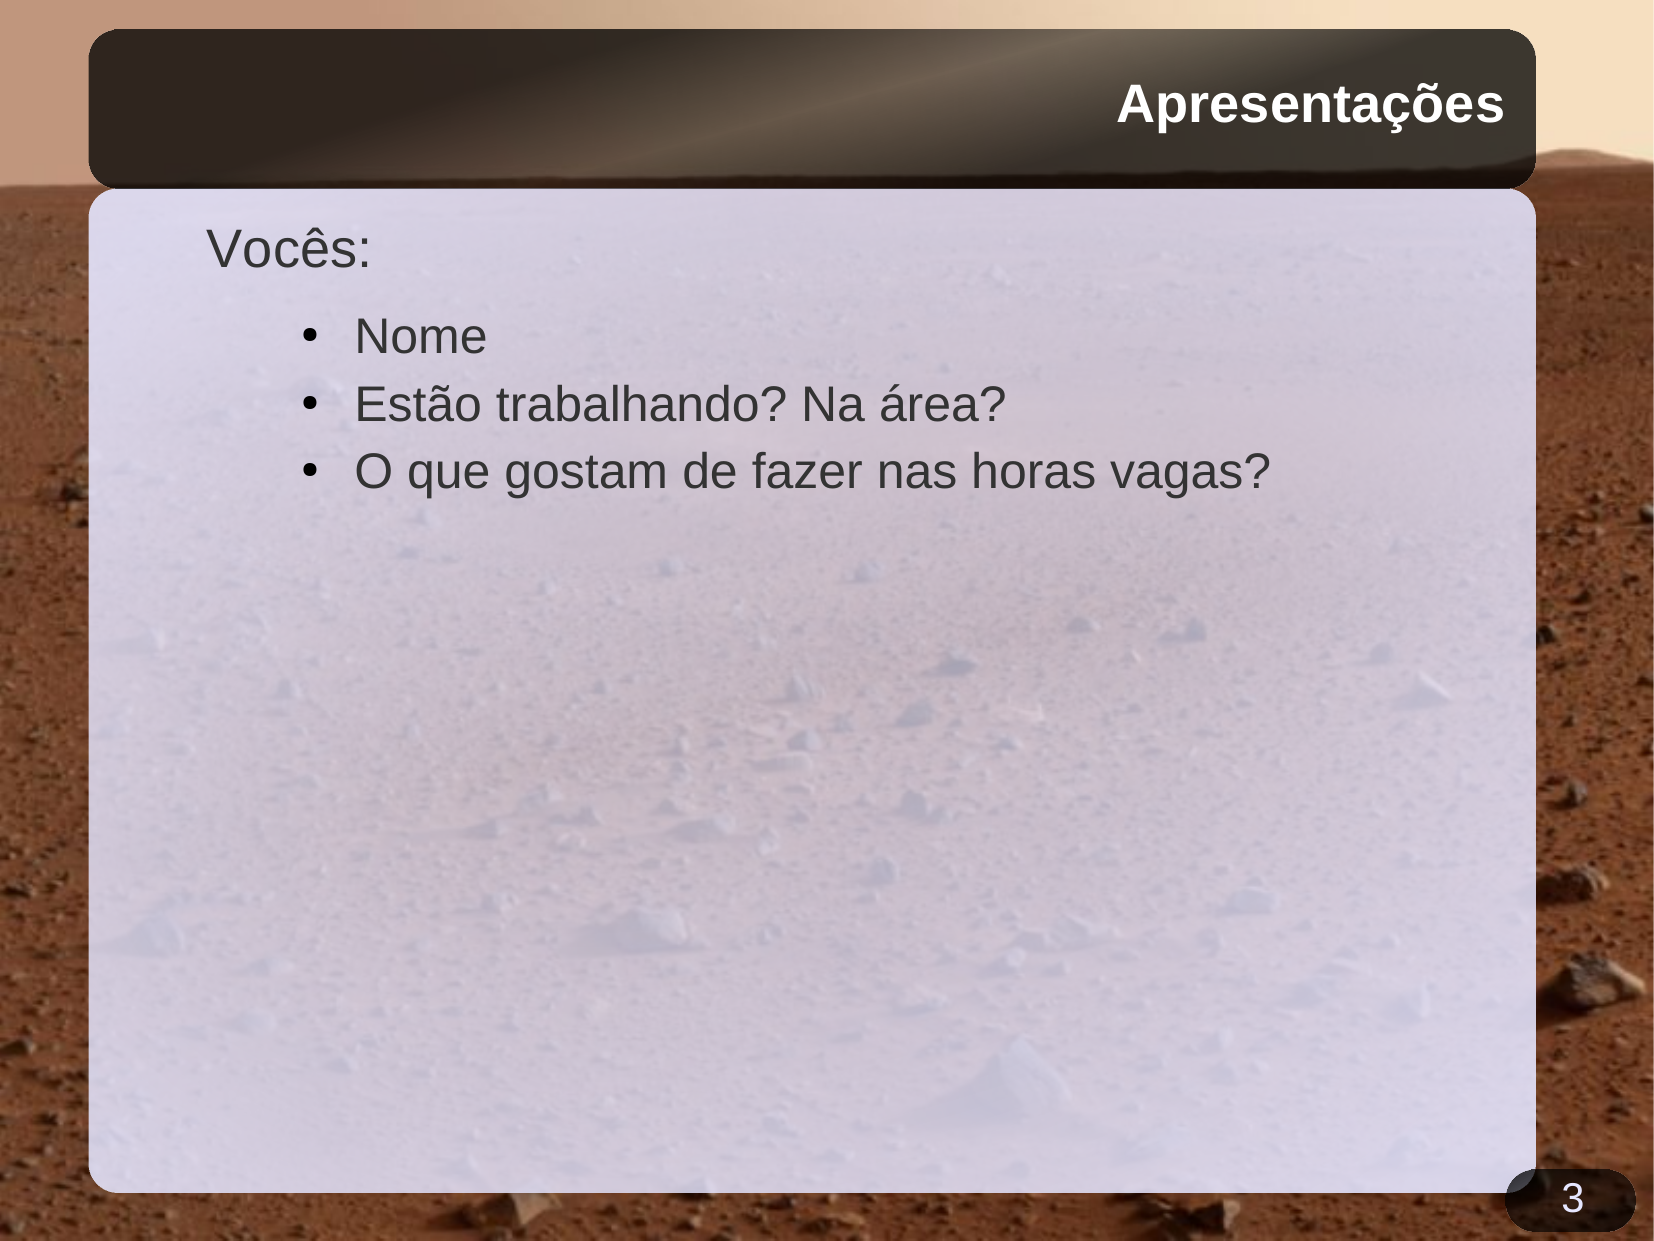

# Apresentações
Vocês:
Nome
Estão trabalhando? Na área?
O que gostam de fazer nas horas vagas?